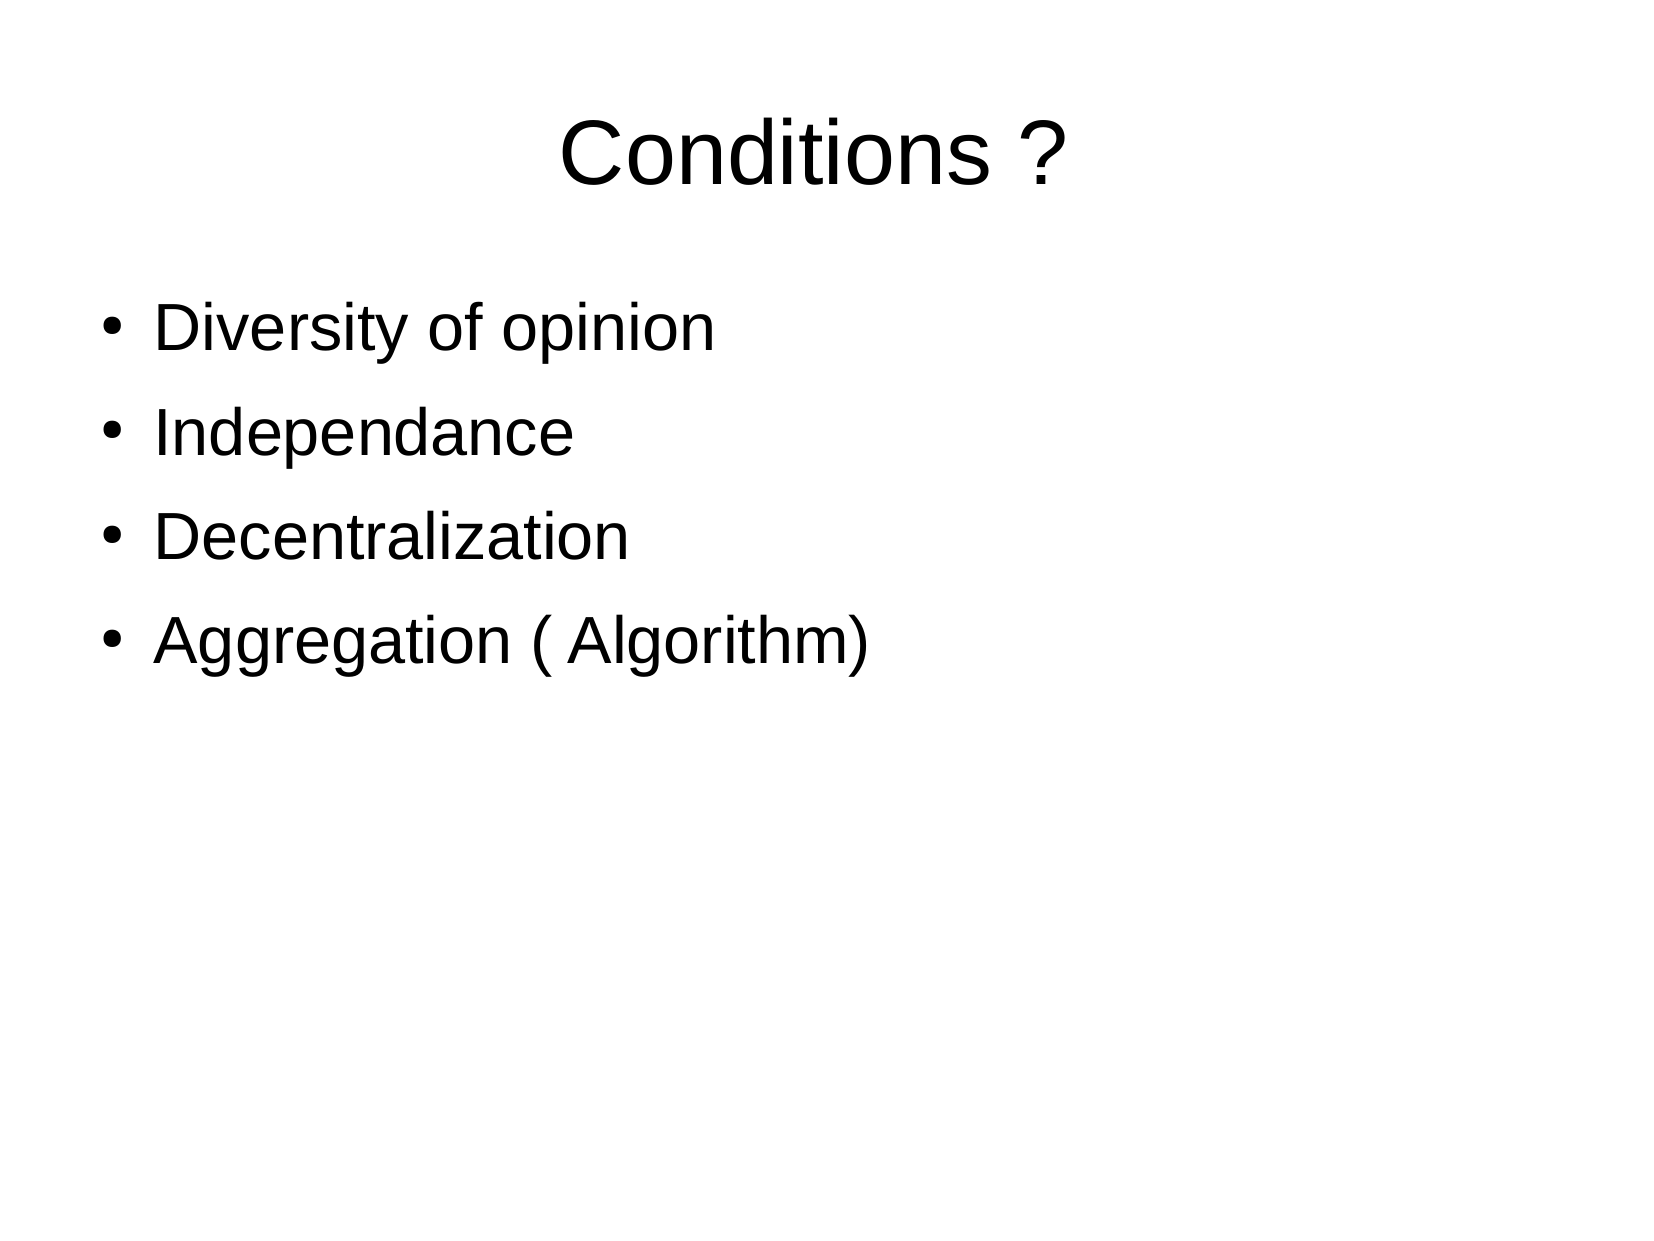

# Conditions ?
Diversity of opinion
Independance
Decentralization
Aggregation ( Algorithm)